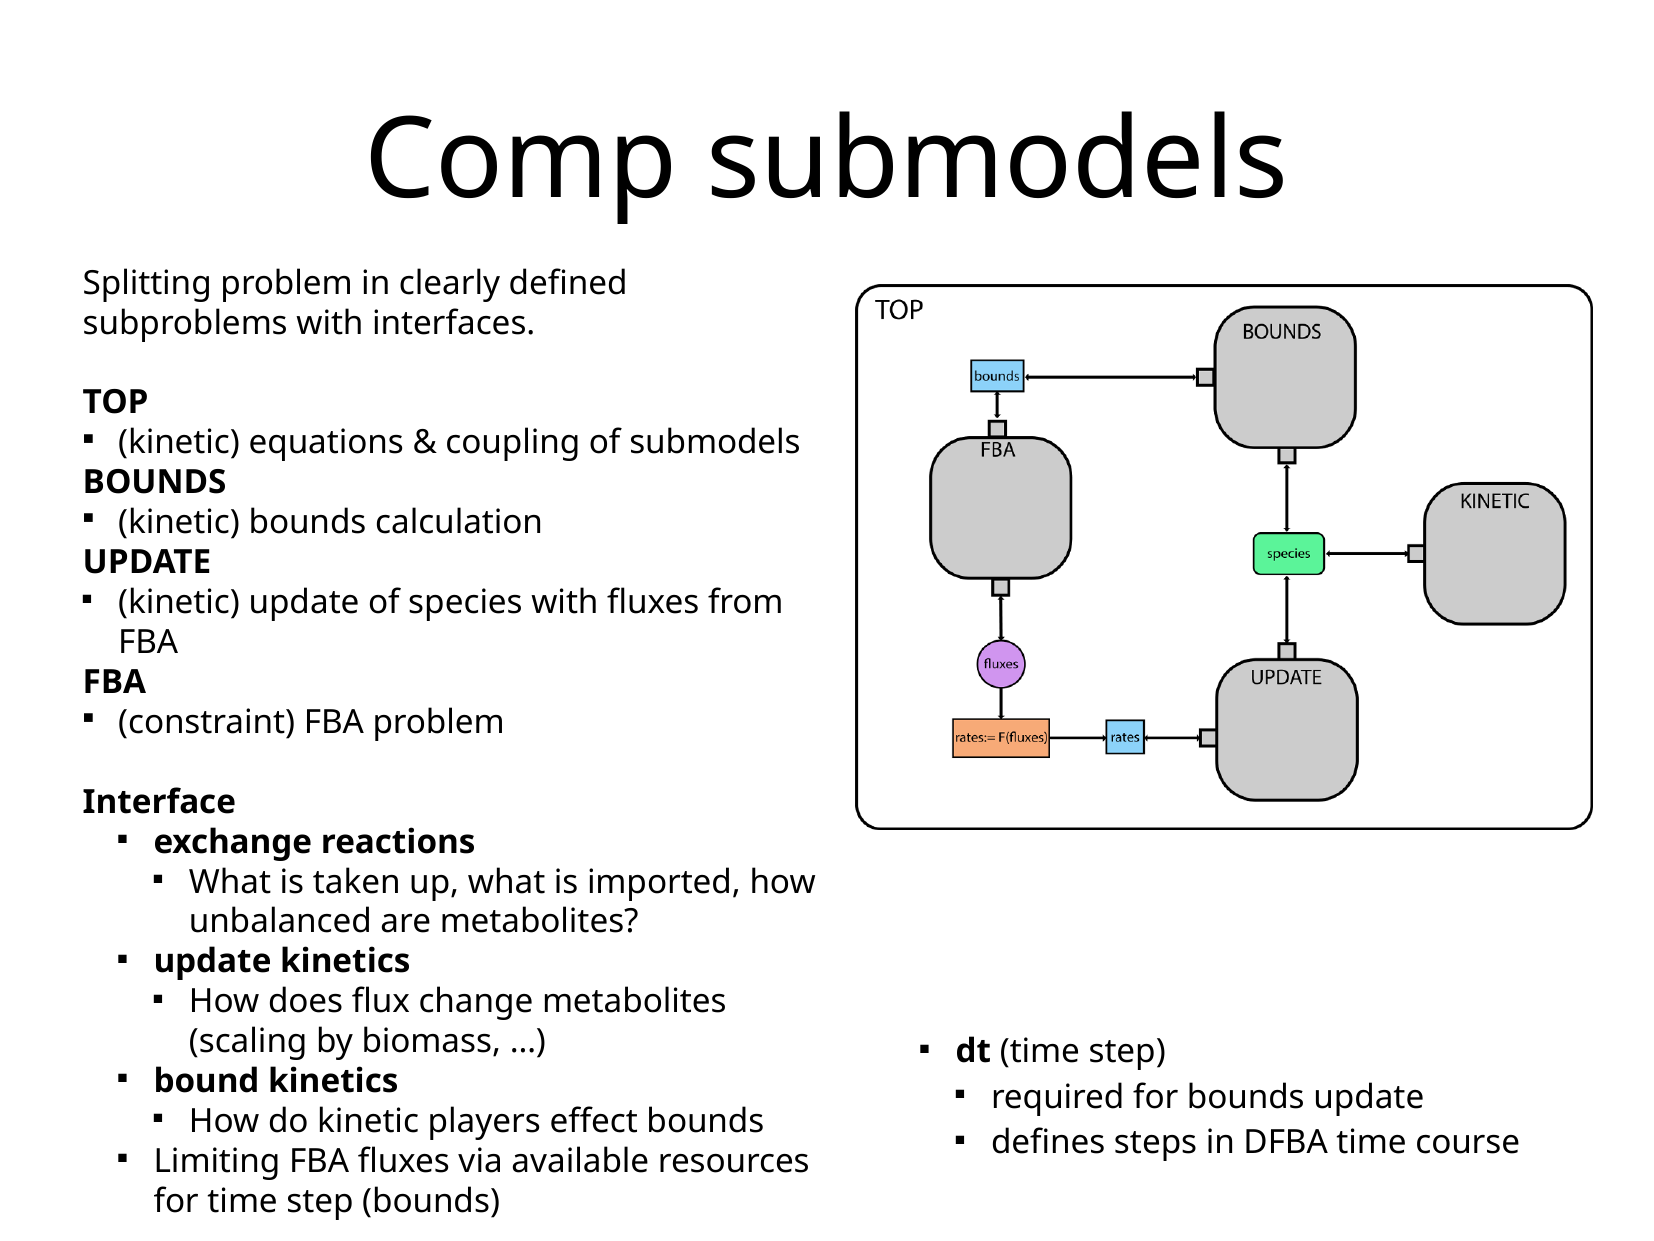

Comp submodels
Splitting problem in clearly defined subproblems with interfaces.
TOP
(kinetic) equations & coupling of submodels
BOUNDS
(kinetic) bounds calculation
UPDATE
(kinetic) update of species with fluxes from FBA
FBA
(constraint) FBA problem
Interface
exchange reactions
What is taken up, what is imported, how unbalanced are metabolites?
update kinetics
How does flux change metabolites (scaling by biomass, …)
bound kinetics
How do kinetic players effect bounds
Limiting FBA fluxes via available resources for time step (bounds)
dt (time step)
required for bounds update
defines steps in DFBA time course